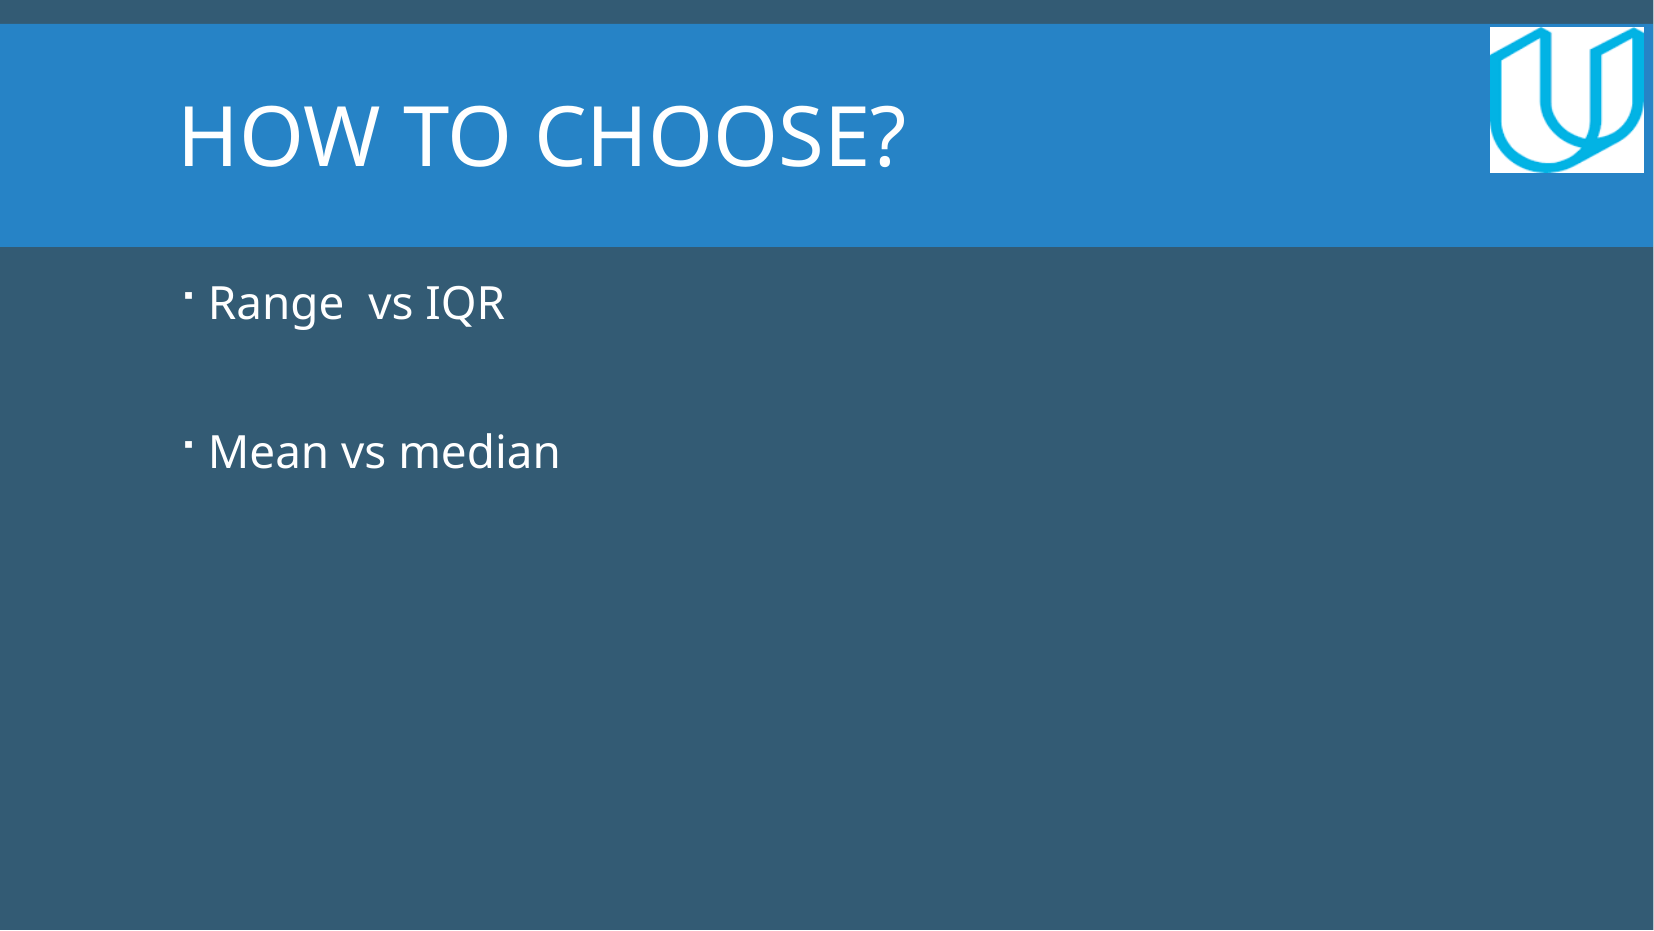

How to choose?
Range vs IQR
Mean vs median